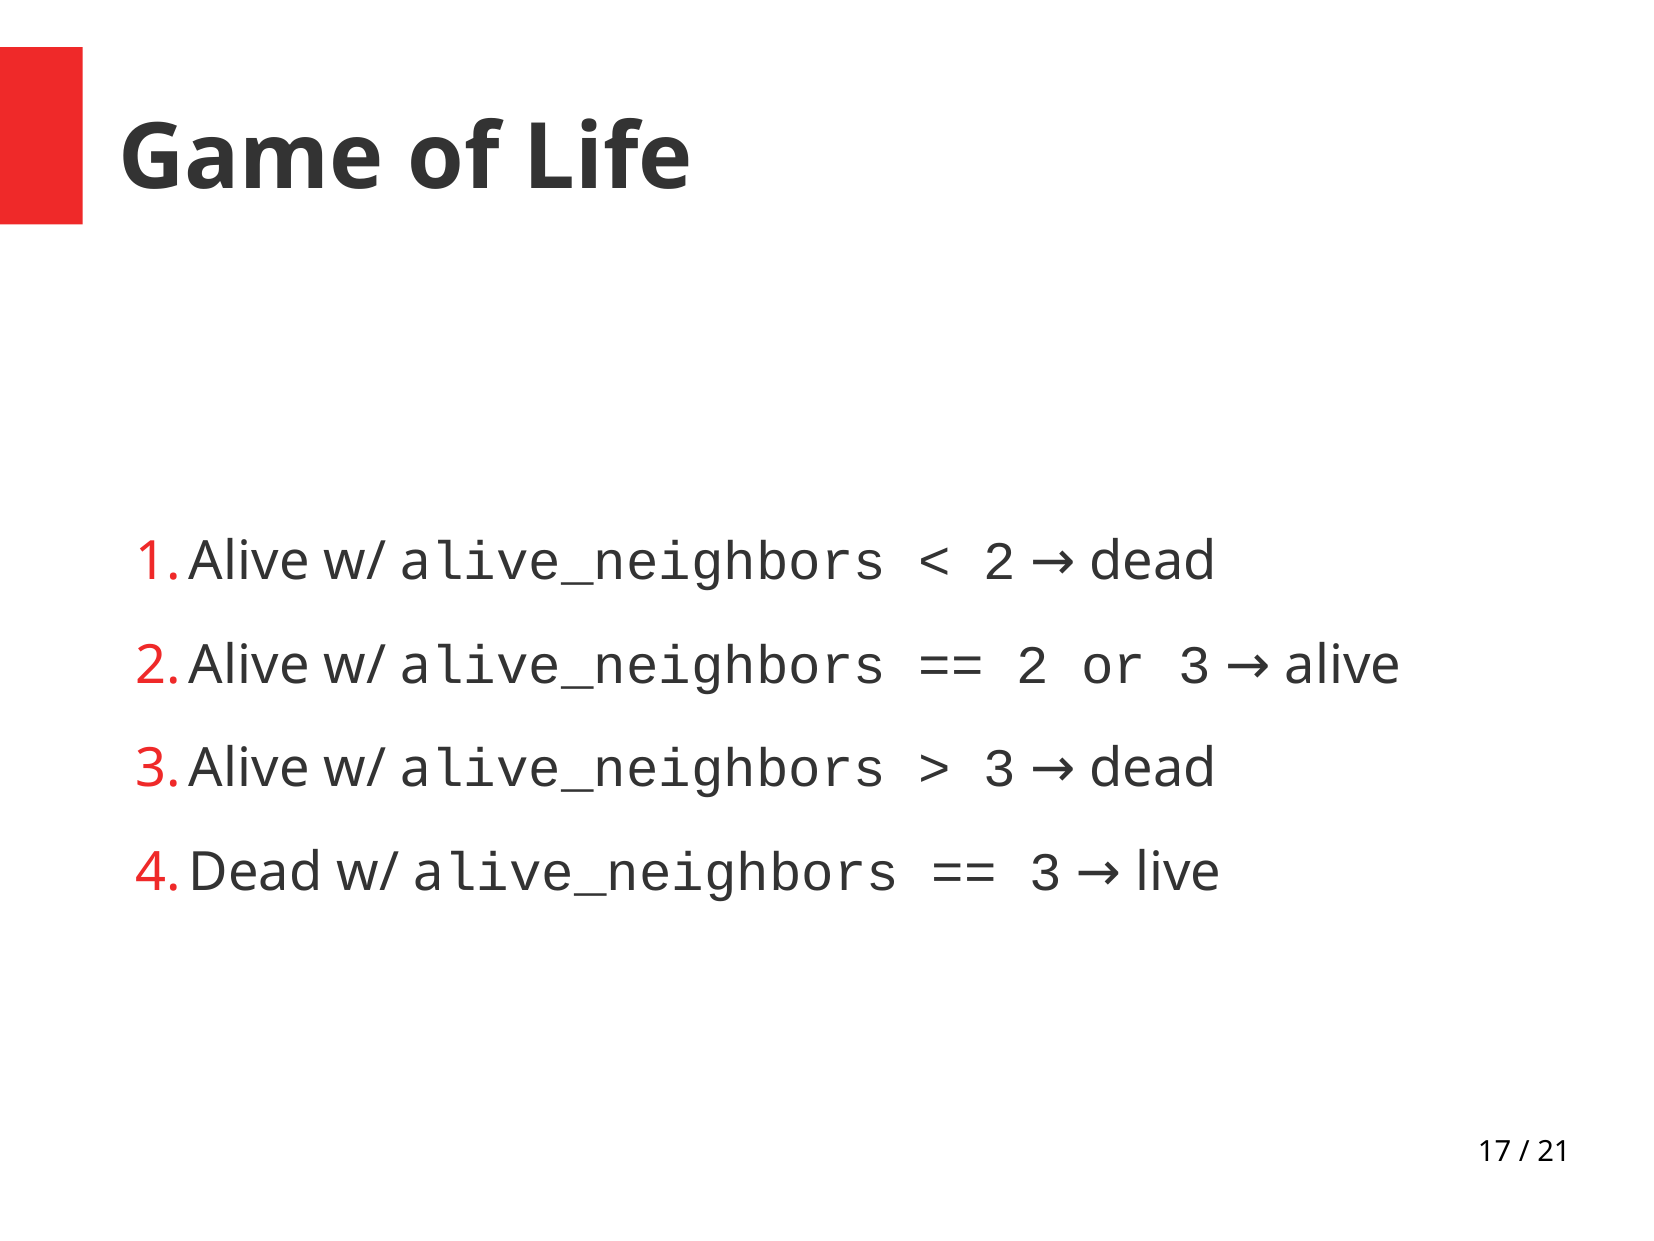

# Game of Life
Alive w/ alive_neighbors < 2 → dead
Alive w/ alive_neighbors == 2 or 3 → alive
Alive w/ alive_neighbors > 3 → dead
Dead w/ alive_neighbors == 3 → live
17